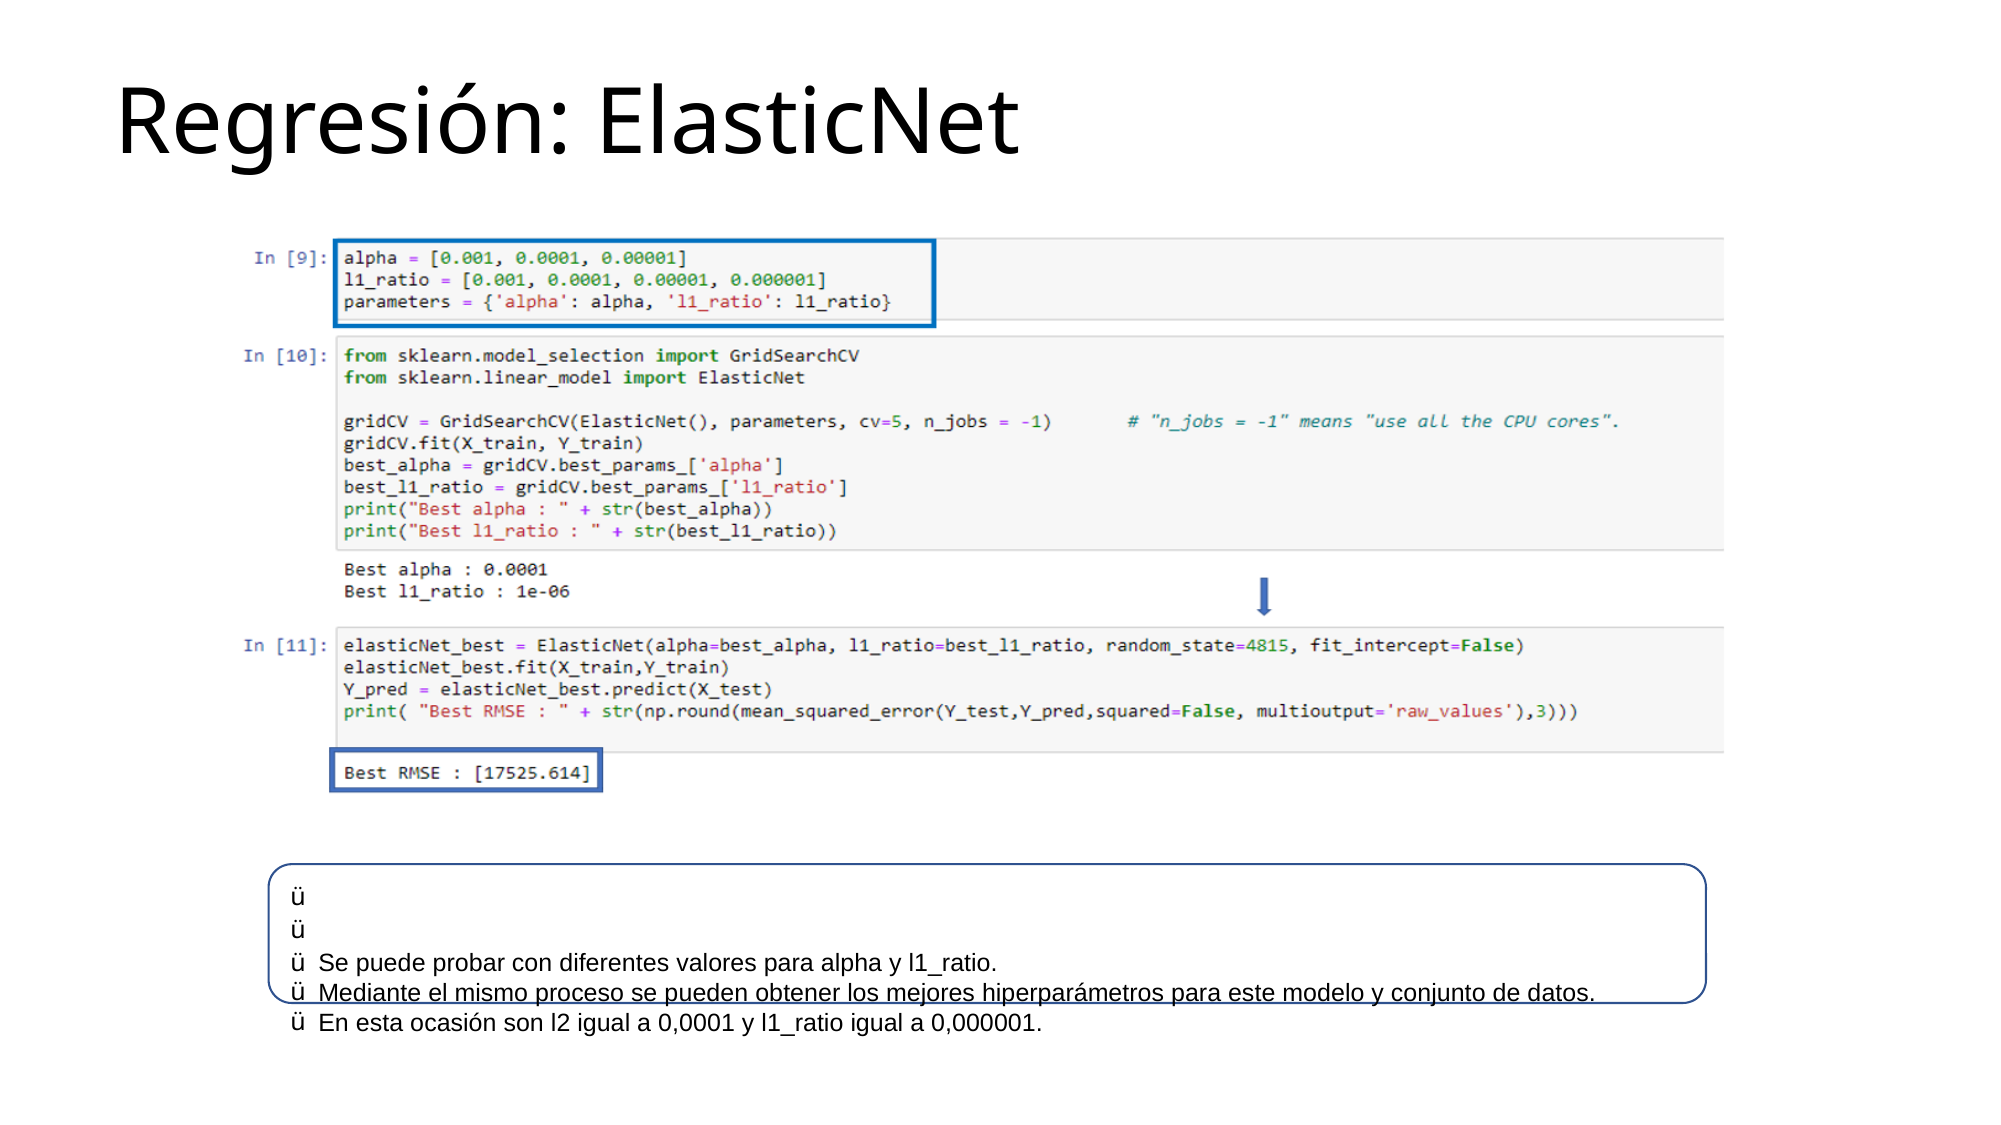

Regresión: ElasticNet
Se puede probar con diferentes valores para alpha y l1_ratio.
Mediante el mismo proceso se pueden obtener los mejores hiperparámetros para este modelo y conjunto de datos.
En esta ocasión son l2 igual a 0,0001 y l1_ratio igual a 0,000001.